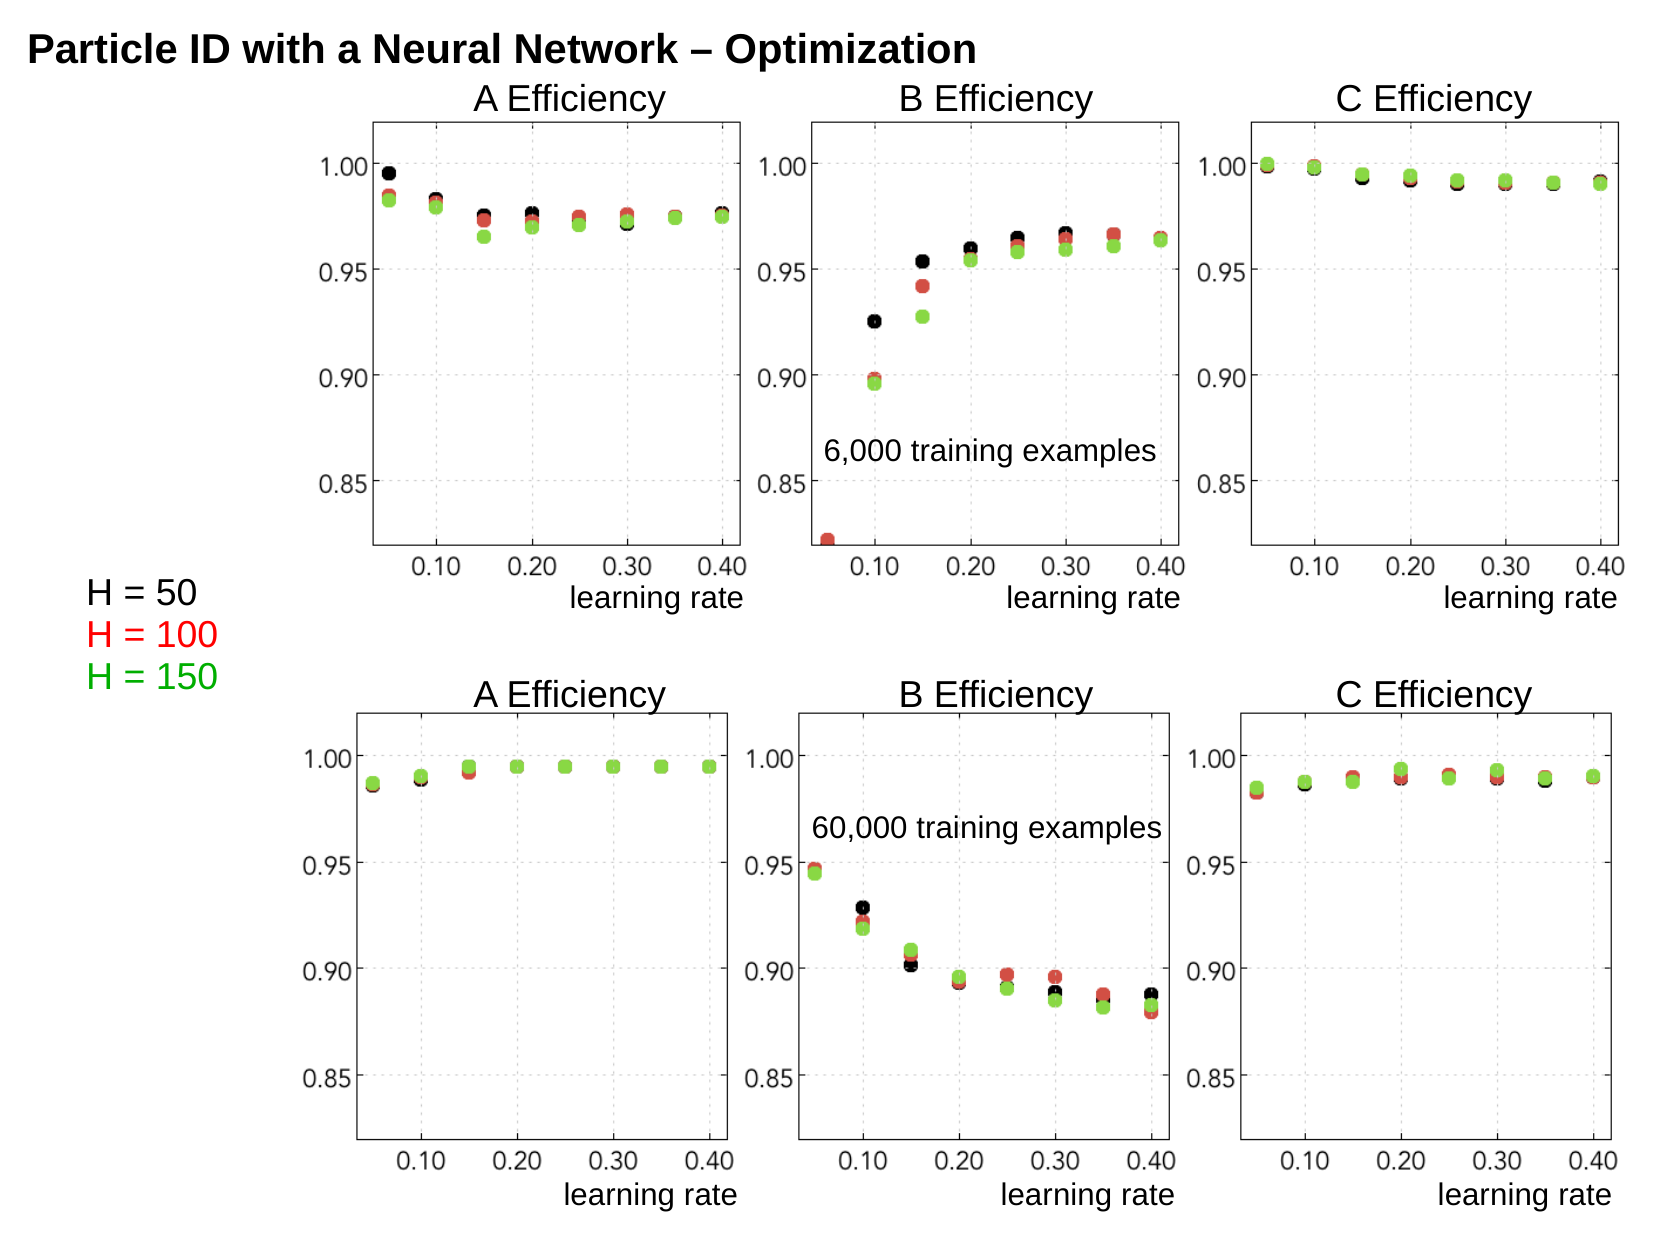

Particle ID with a Neural Network – Optimization
A Efficiency
B Efficiency
C Efficiency
6,000 training examples
H = 50
H = 100
H = 150
learning rate
learning rate
learning rate
A Efficiency
B Efficiency
C Efficiency
60,000 training examples
learning rate
learning rate
learning rate